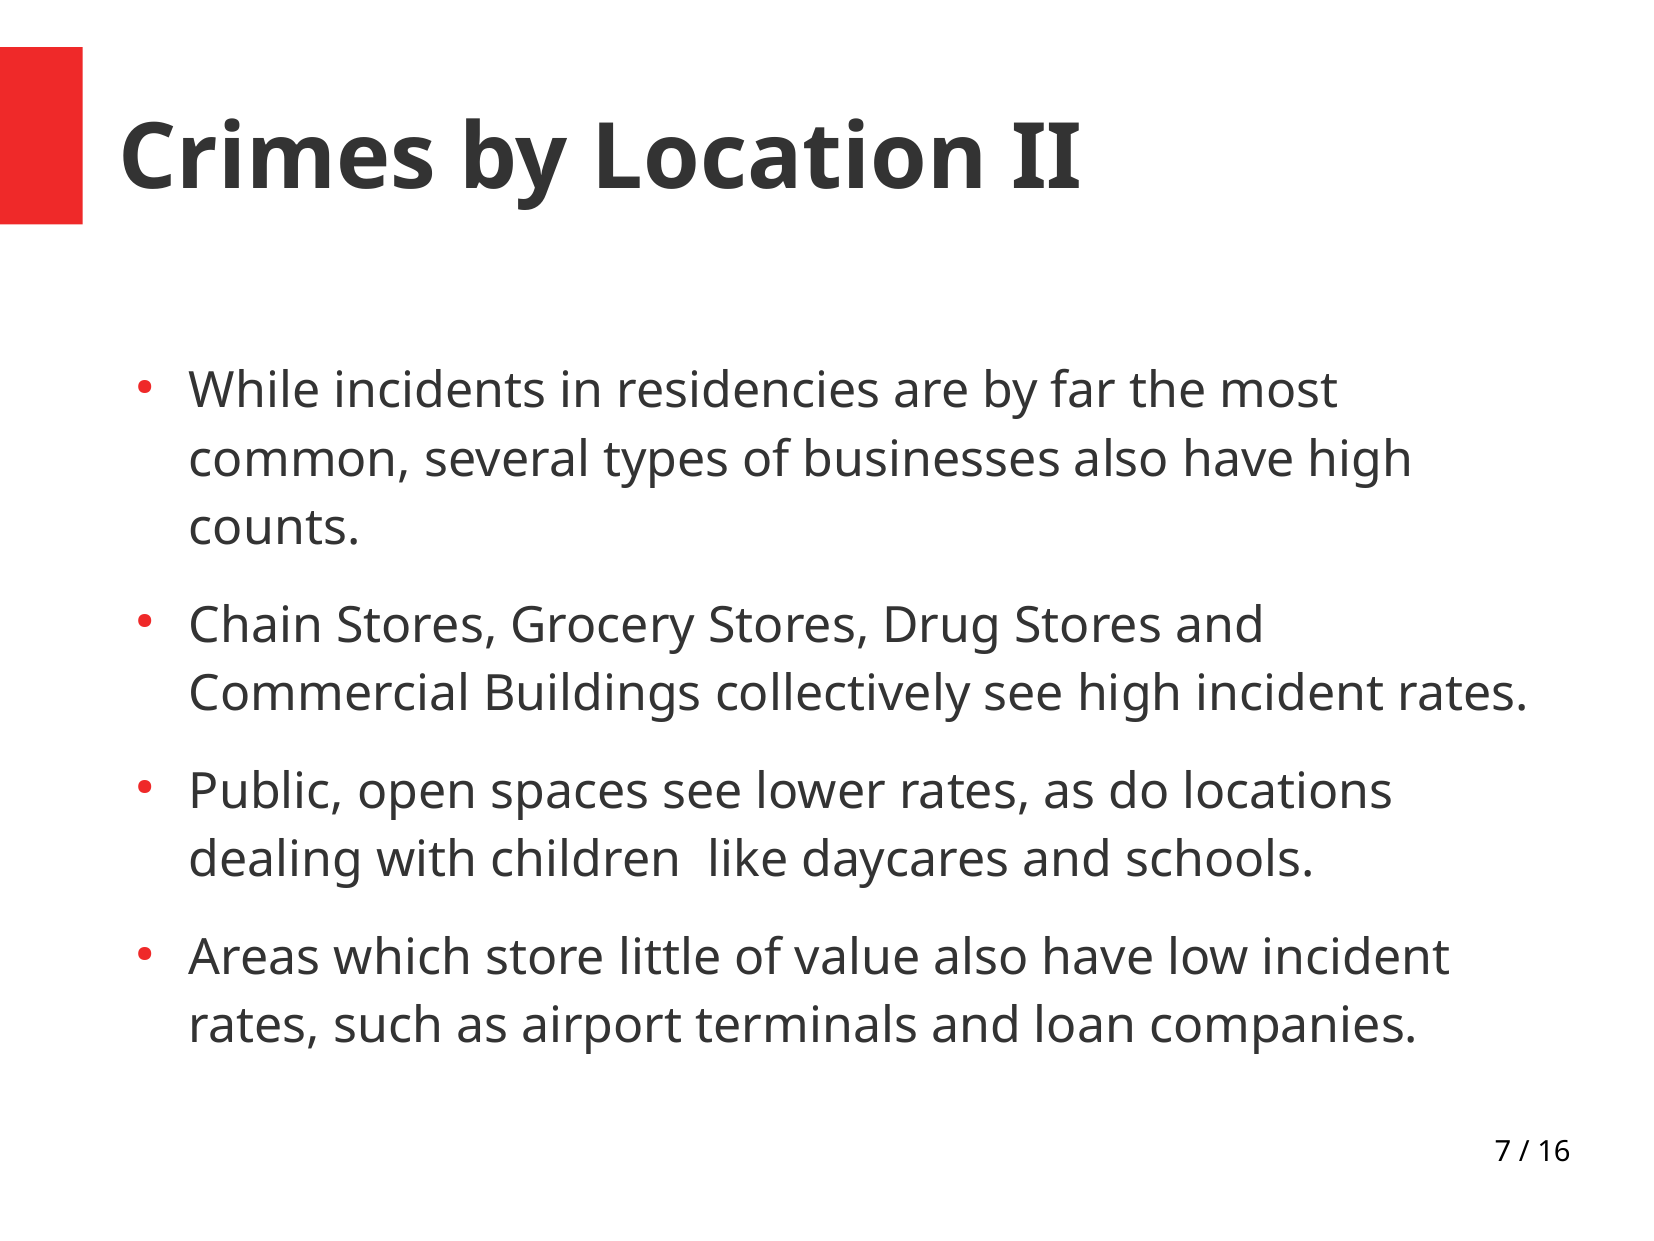

# Crimes by Location II
While incidents in residencies are by far the most common, several types of businesses also have high counts.
Chain Stores, Grocery Stores, Drug Stores and Commercial Buildings collectively see high incident rates.
Public, open spaces see lower rates, as do locations dealing with children like daycares and schools.
Areas which store little of value also have low incident rates, such as airport terminals and loan companies.
7